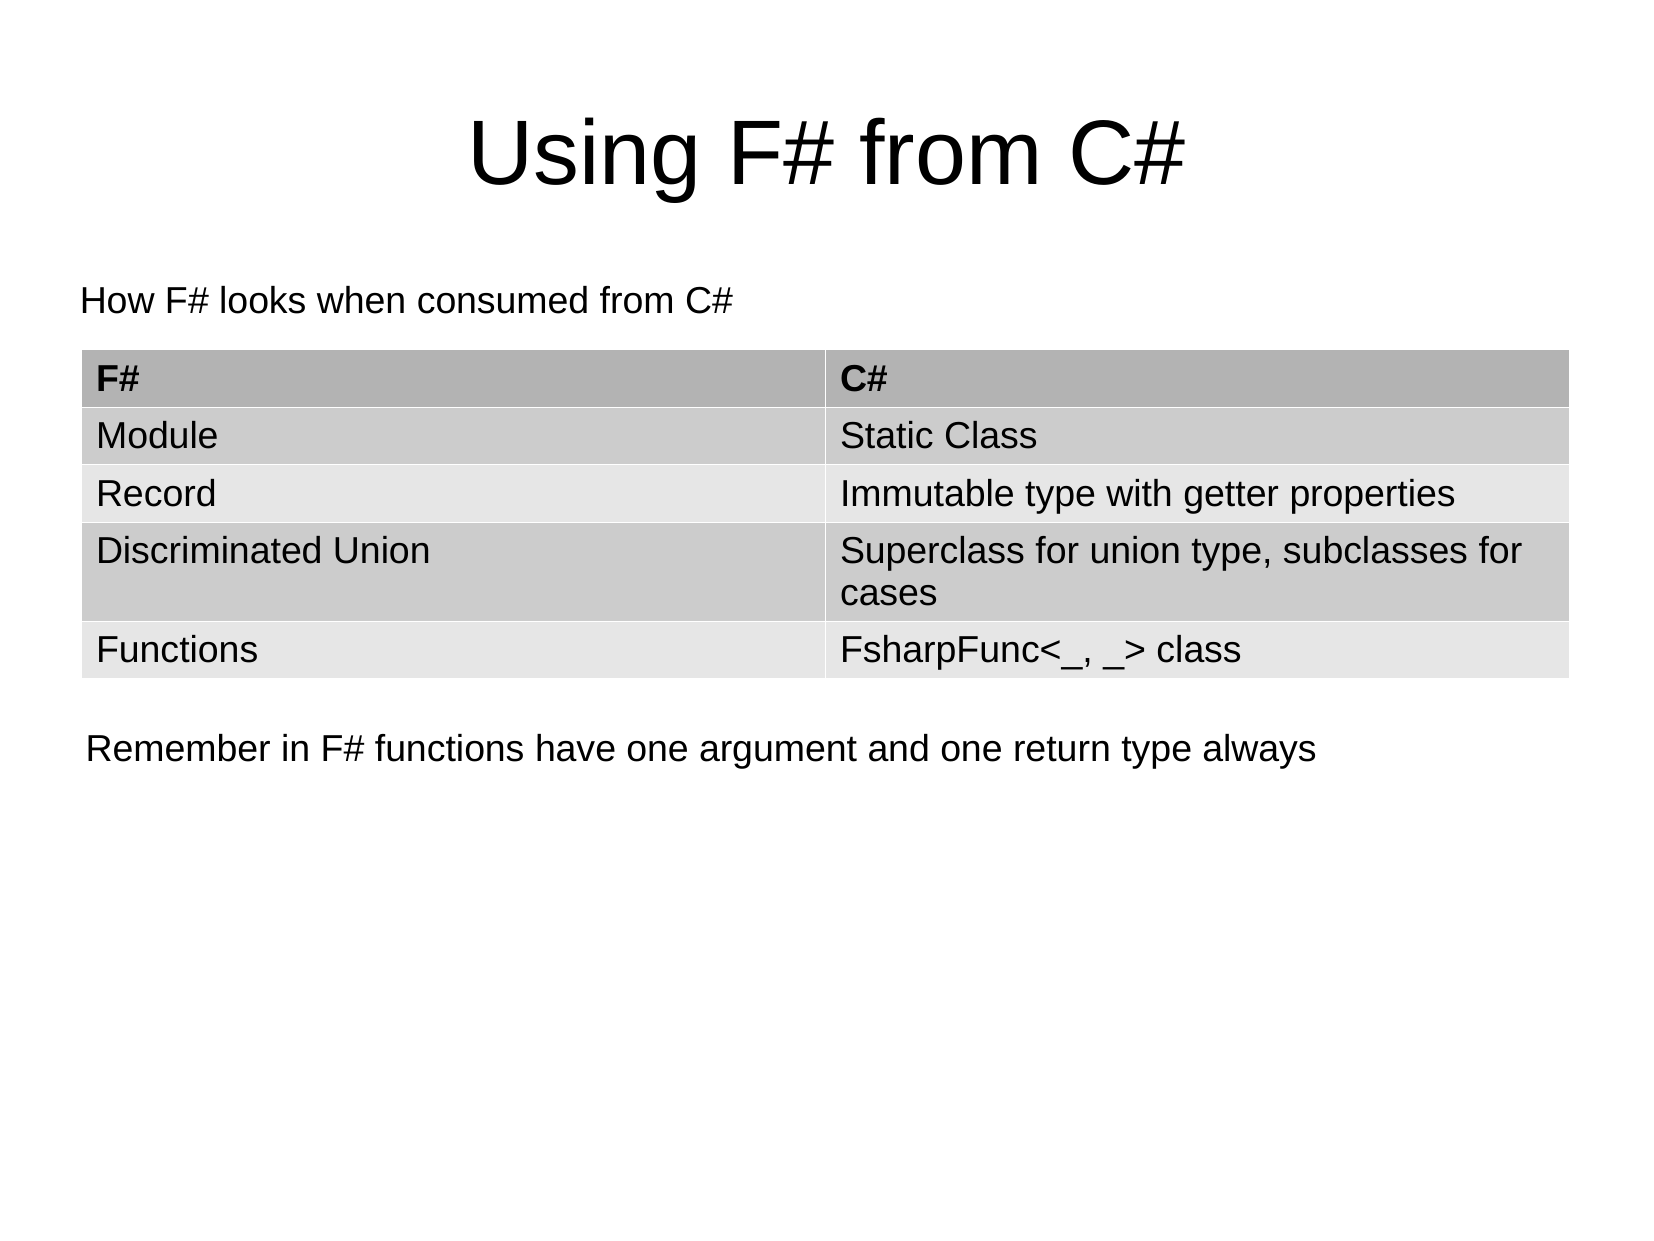

# Using F# from C#
How F# looks when consumed from C#
| F# | C# |
| --- | --- |
| Module | Static Class |
| Record | Immutable type with getter properties |
| Discriminated Union | Superclass for union type, subclasses for cases |
| Functions | FsharpFunc<\_, \_> class |
Remember in F# functions have one argument and one return type always